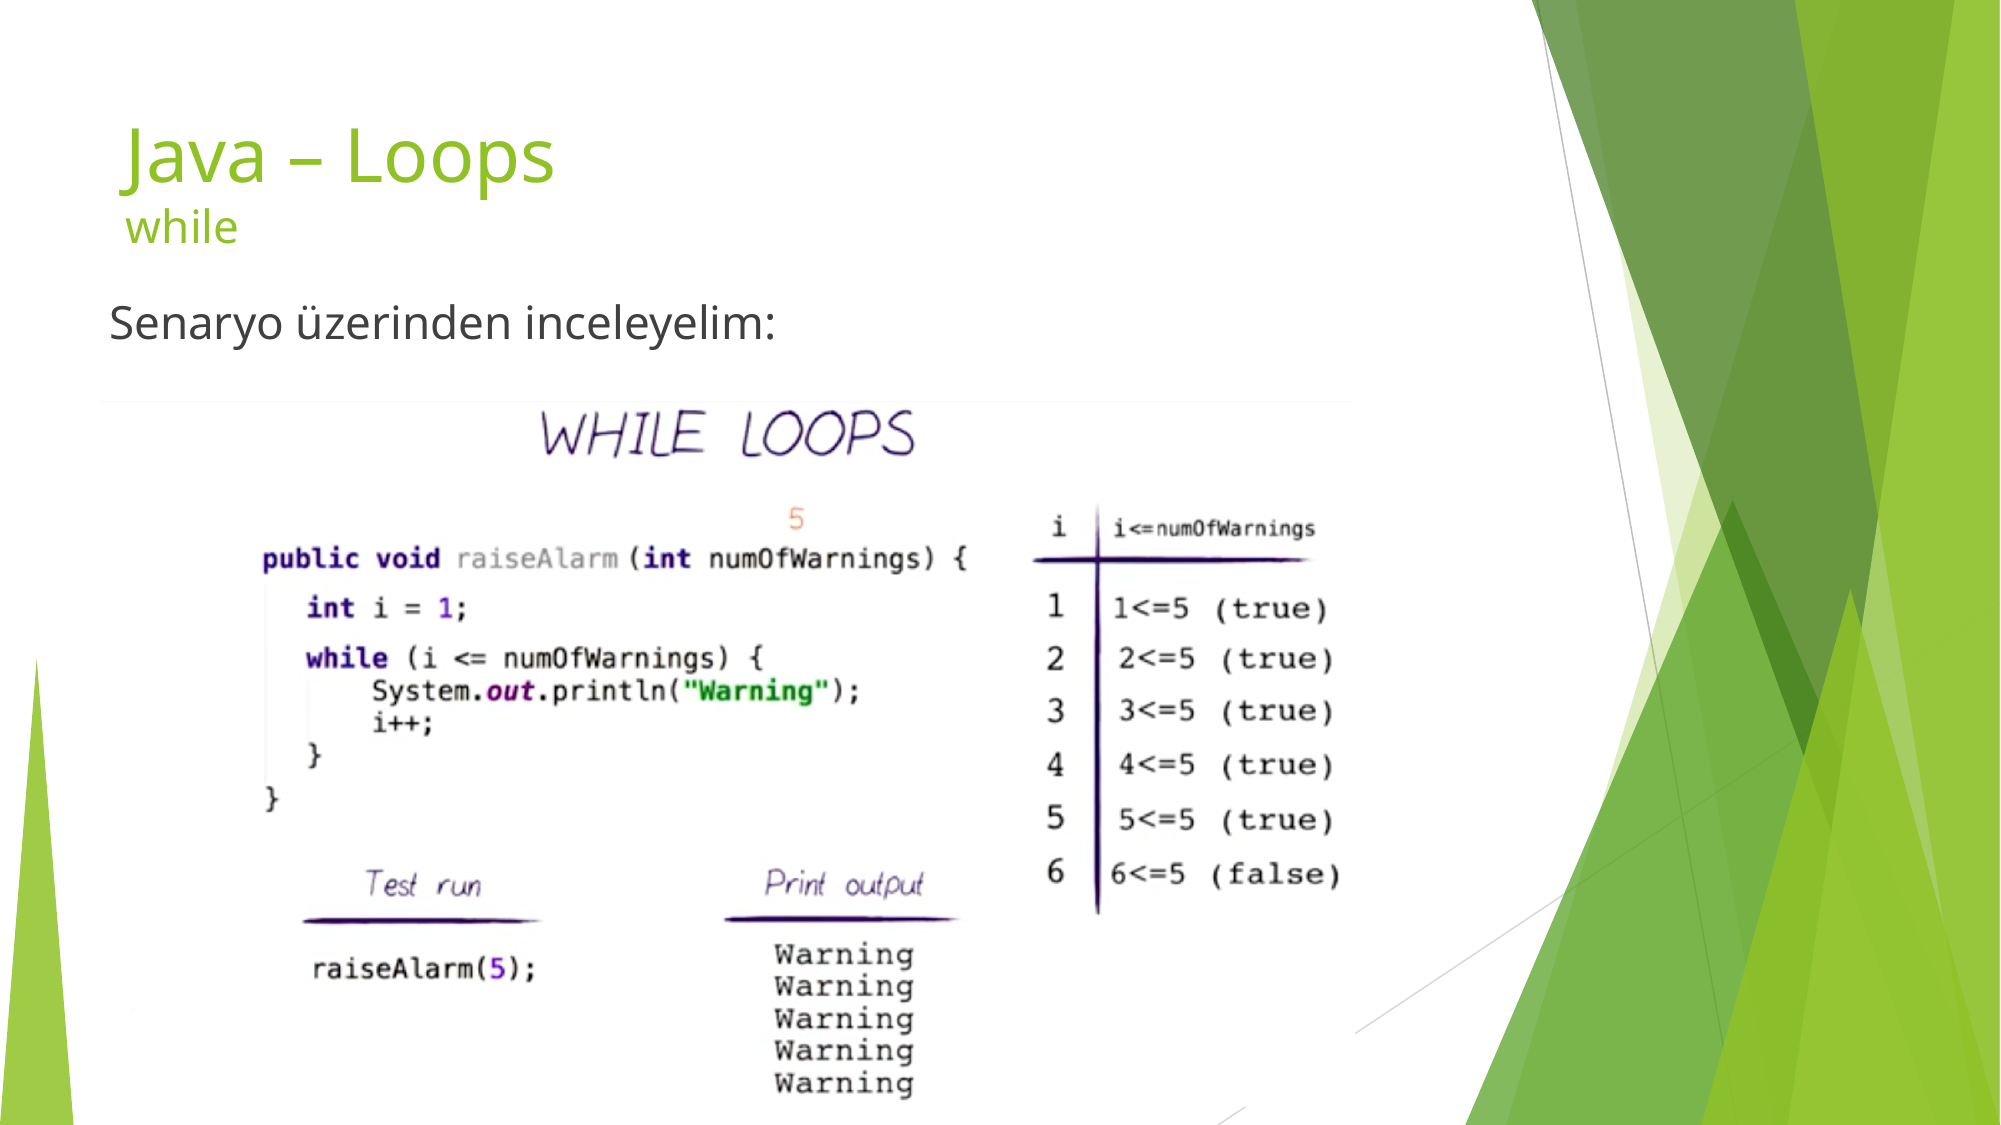

# Java – Loops while
Senaryo üzerinden inceleyelim: